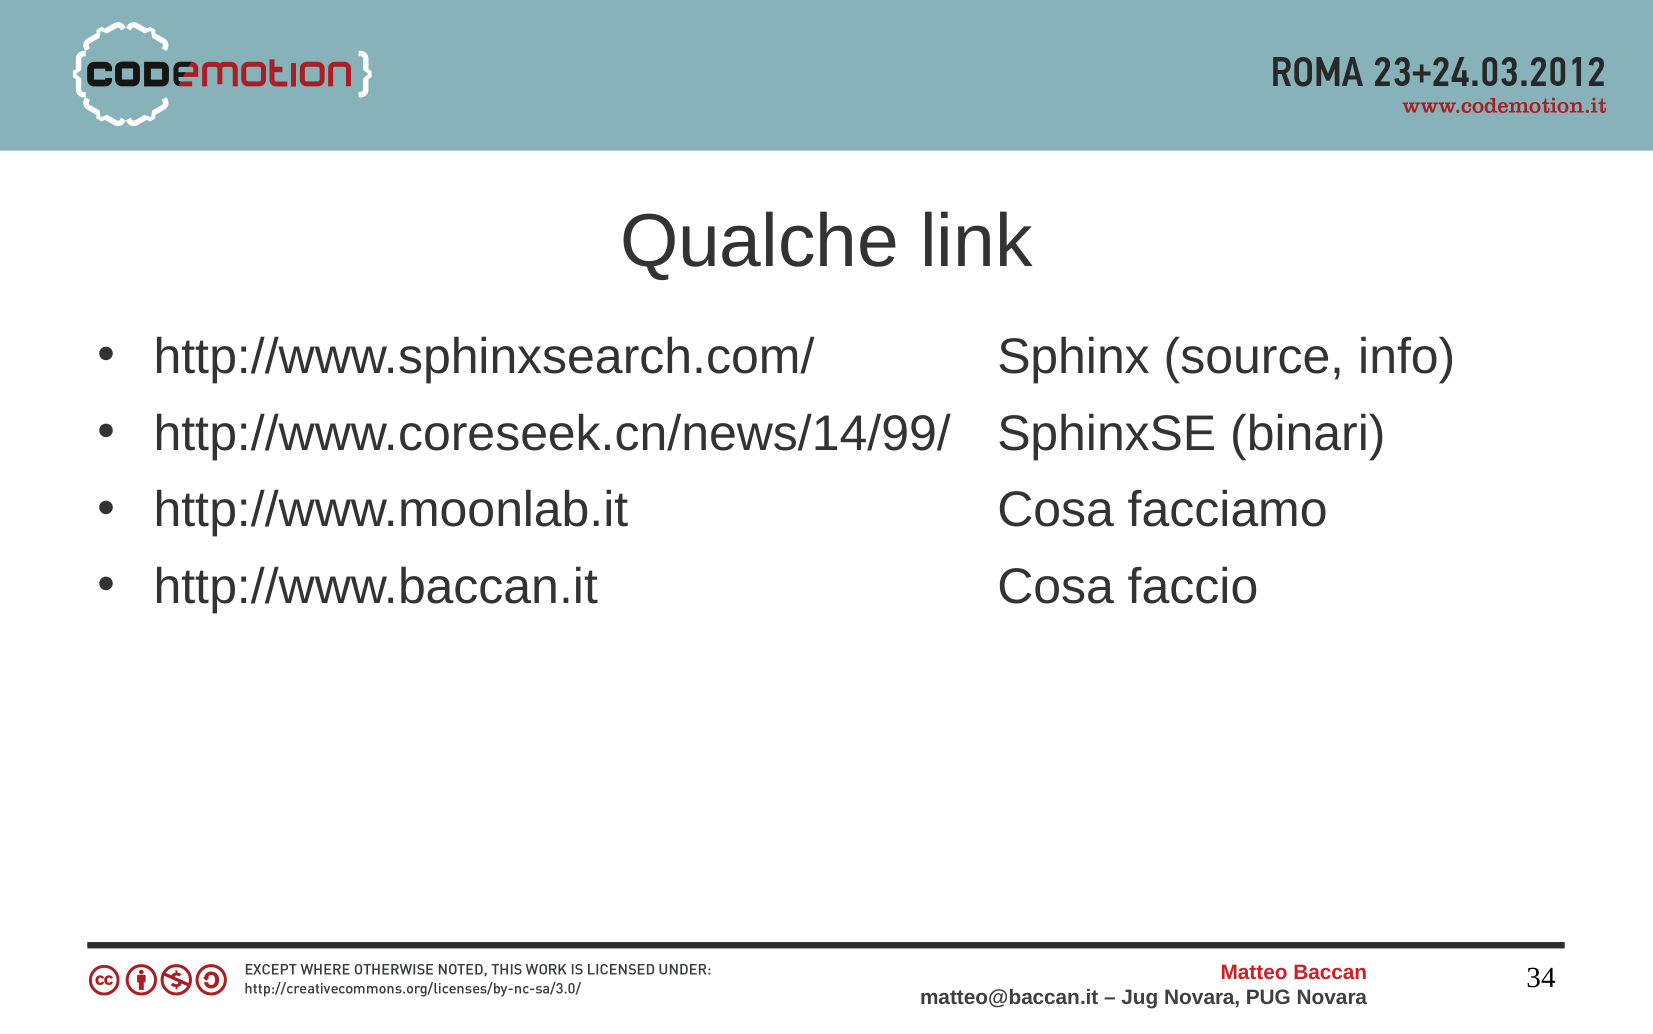

# Qualche link
http://www.sphinxsearch.com/ 			Sphinx (source, info)
http://www.coreseek.cn/news/14/99/ 	SphinxSE (binari)
http://www.moonlab.it 	 	 	 	 	Cosa facciamo
http://www.baccan.it 	 	 	 	 	Cosa faccio
34